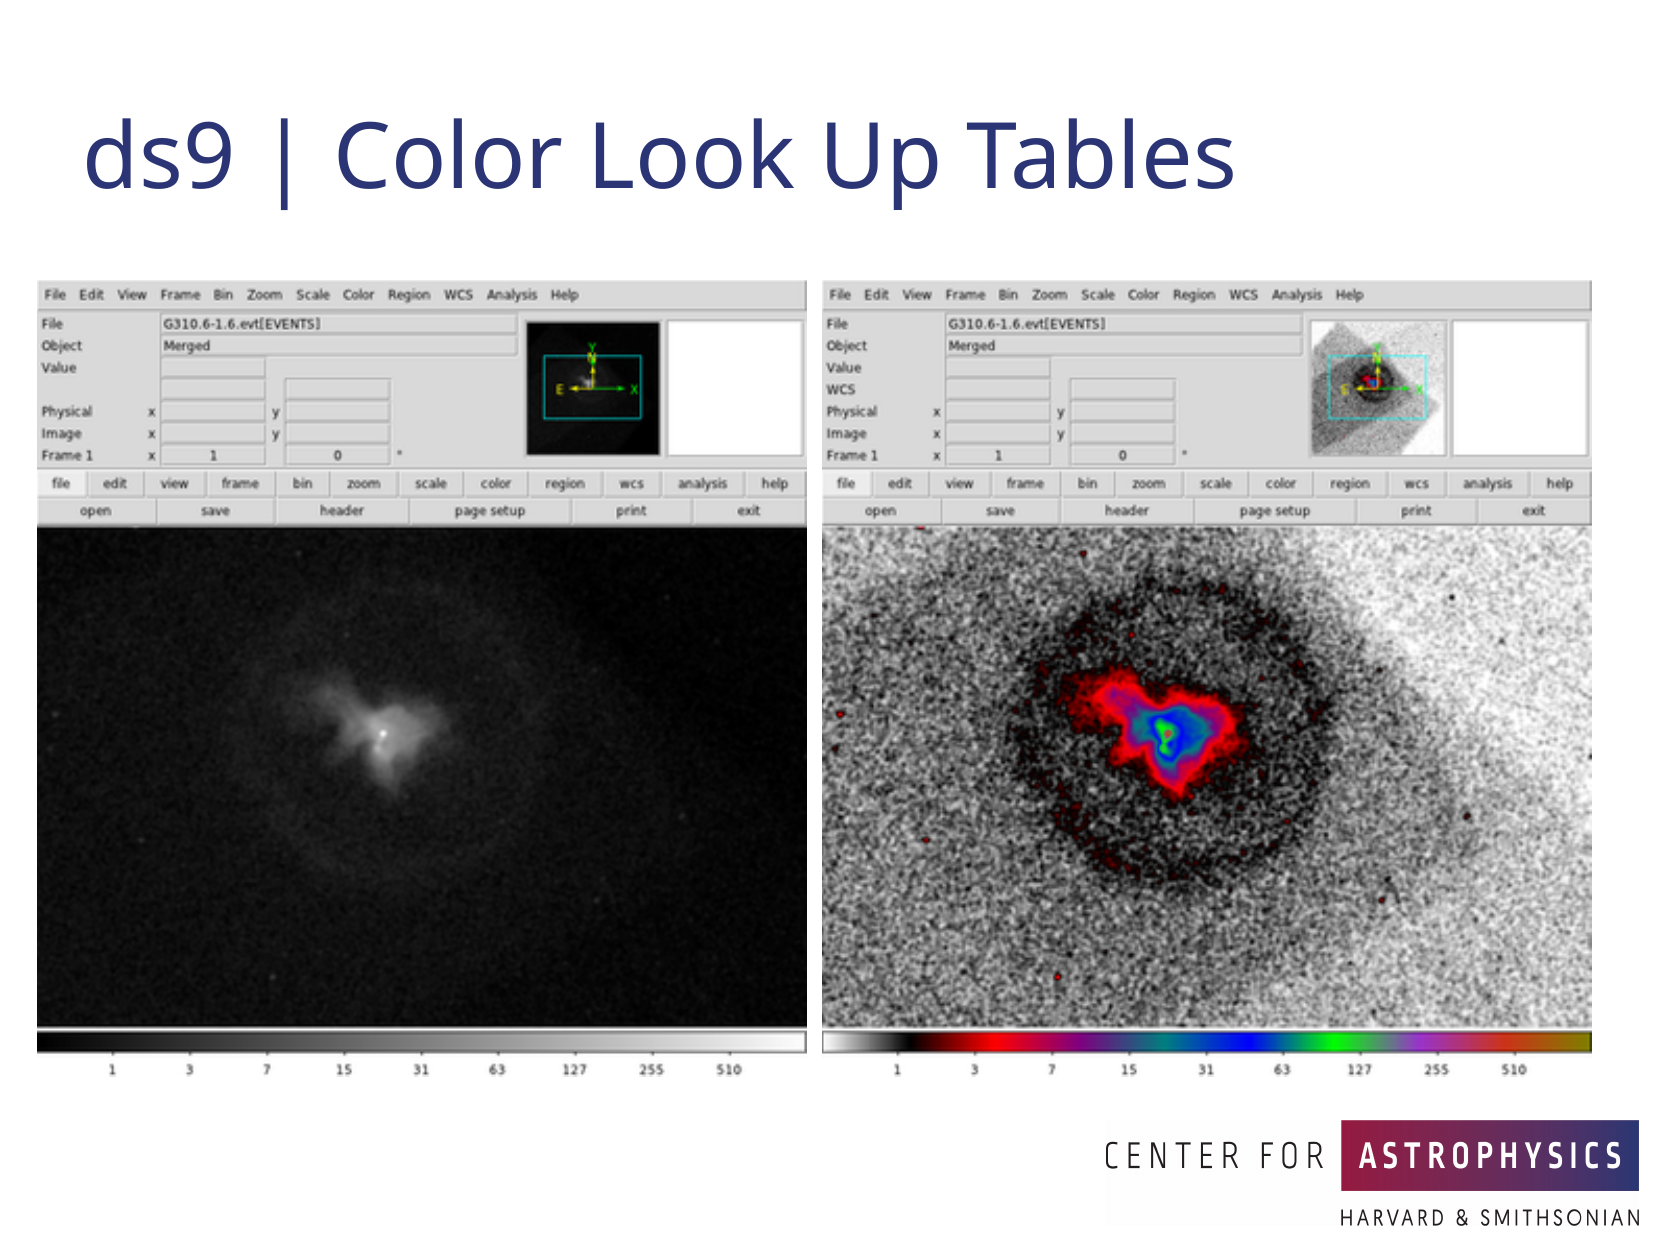

# ds9 | Color Look Up Tables